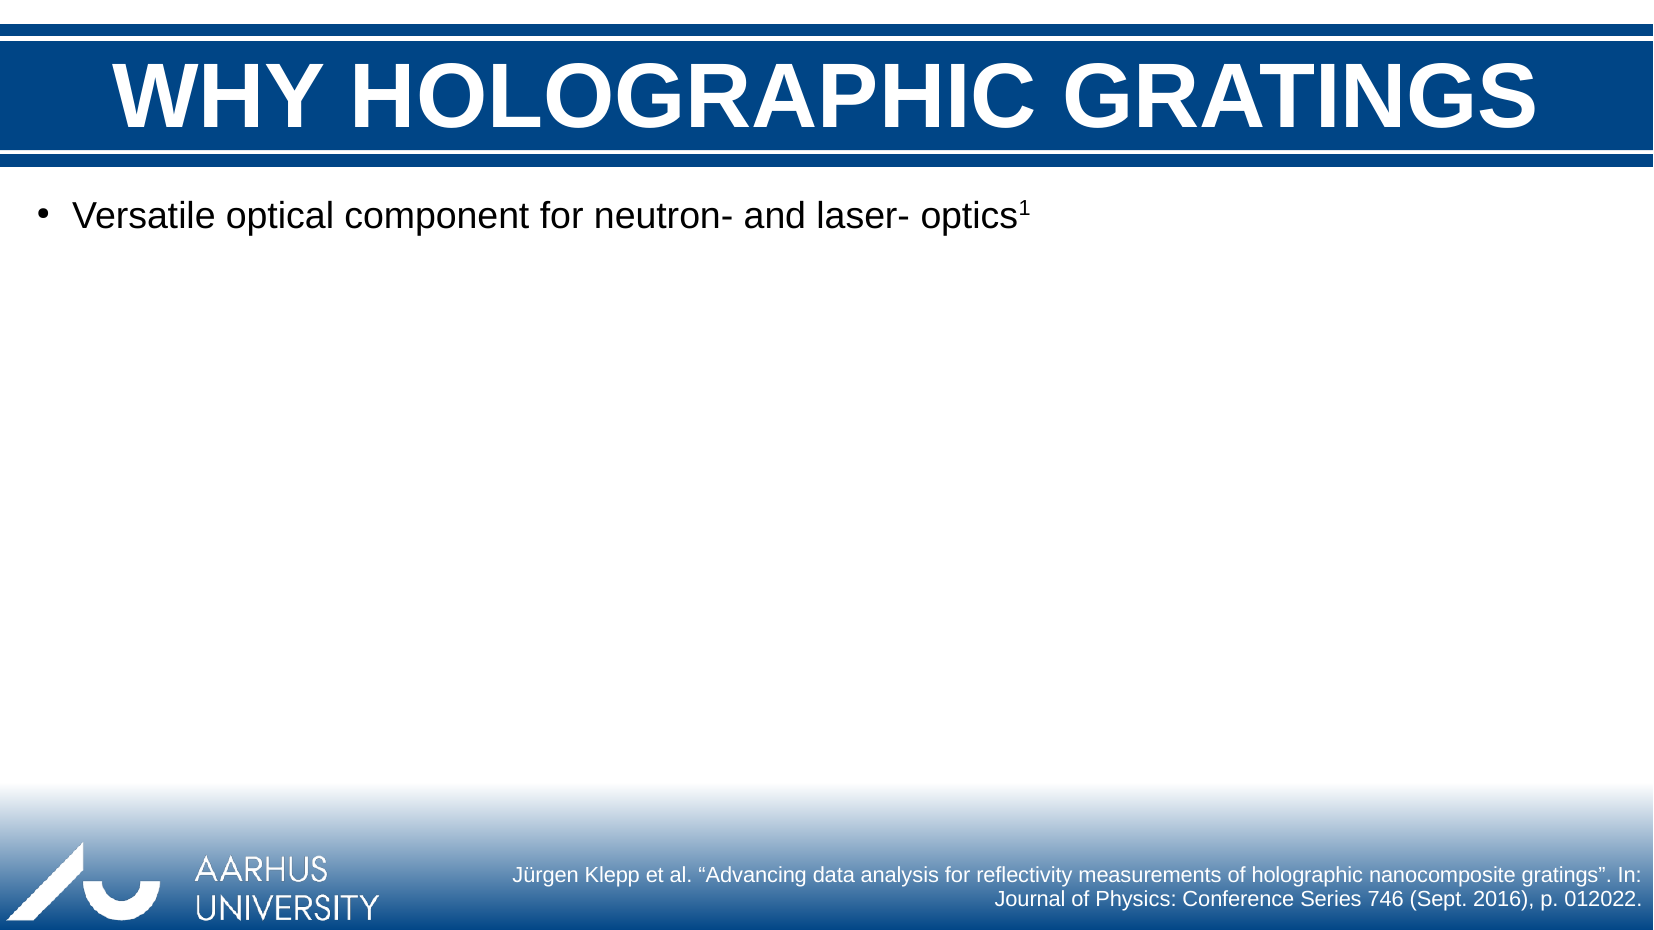

# WHY HOLOGRAPHIC GRATINGS
Versatile optical component for neutron- and laser- optics1
Jürgen Klepp et al. “Advancing data analysis for reflectivity measurements of holographic nanocomposite gratings”. In: Journal of Physics: Conference Series 746 (Sept. 2016), p. 012022.